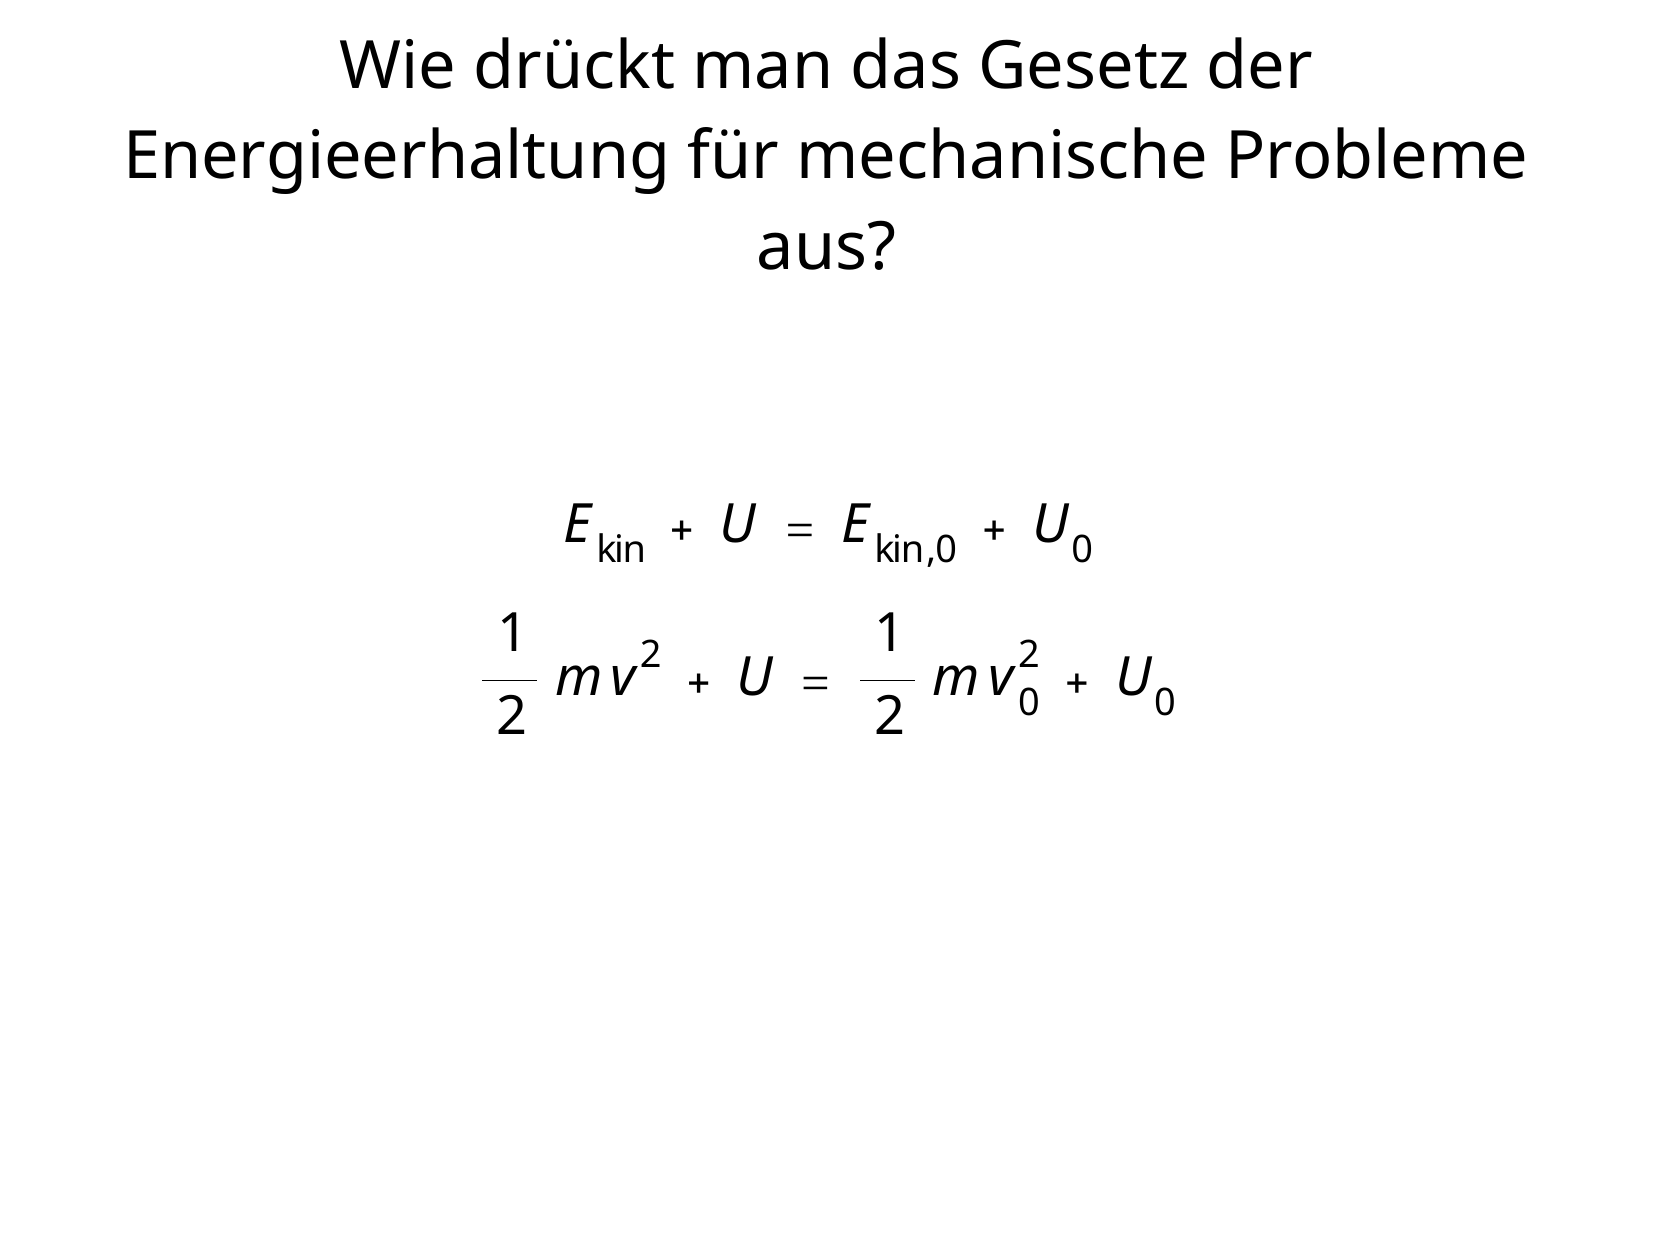

# Wie drückt man das Gesetz der Energieerhaltung für mechanische Probleme aus?